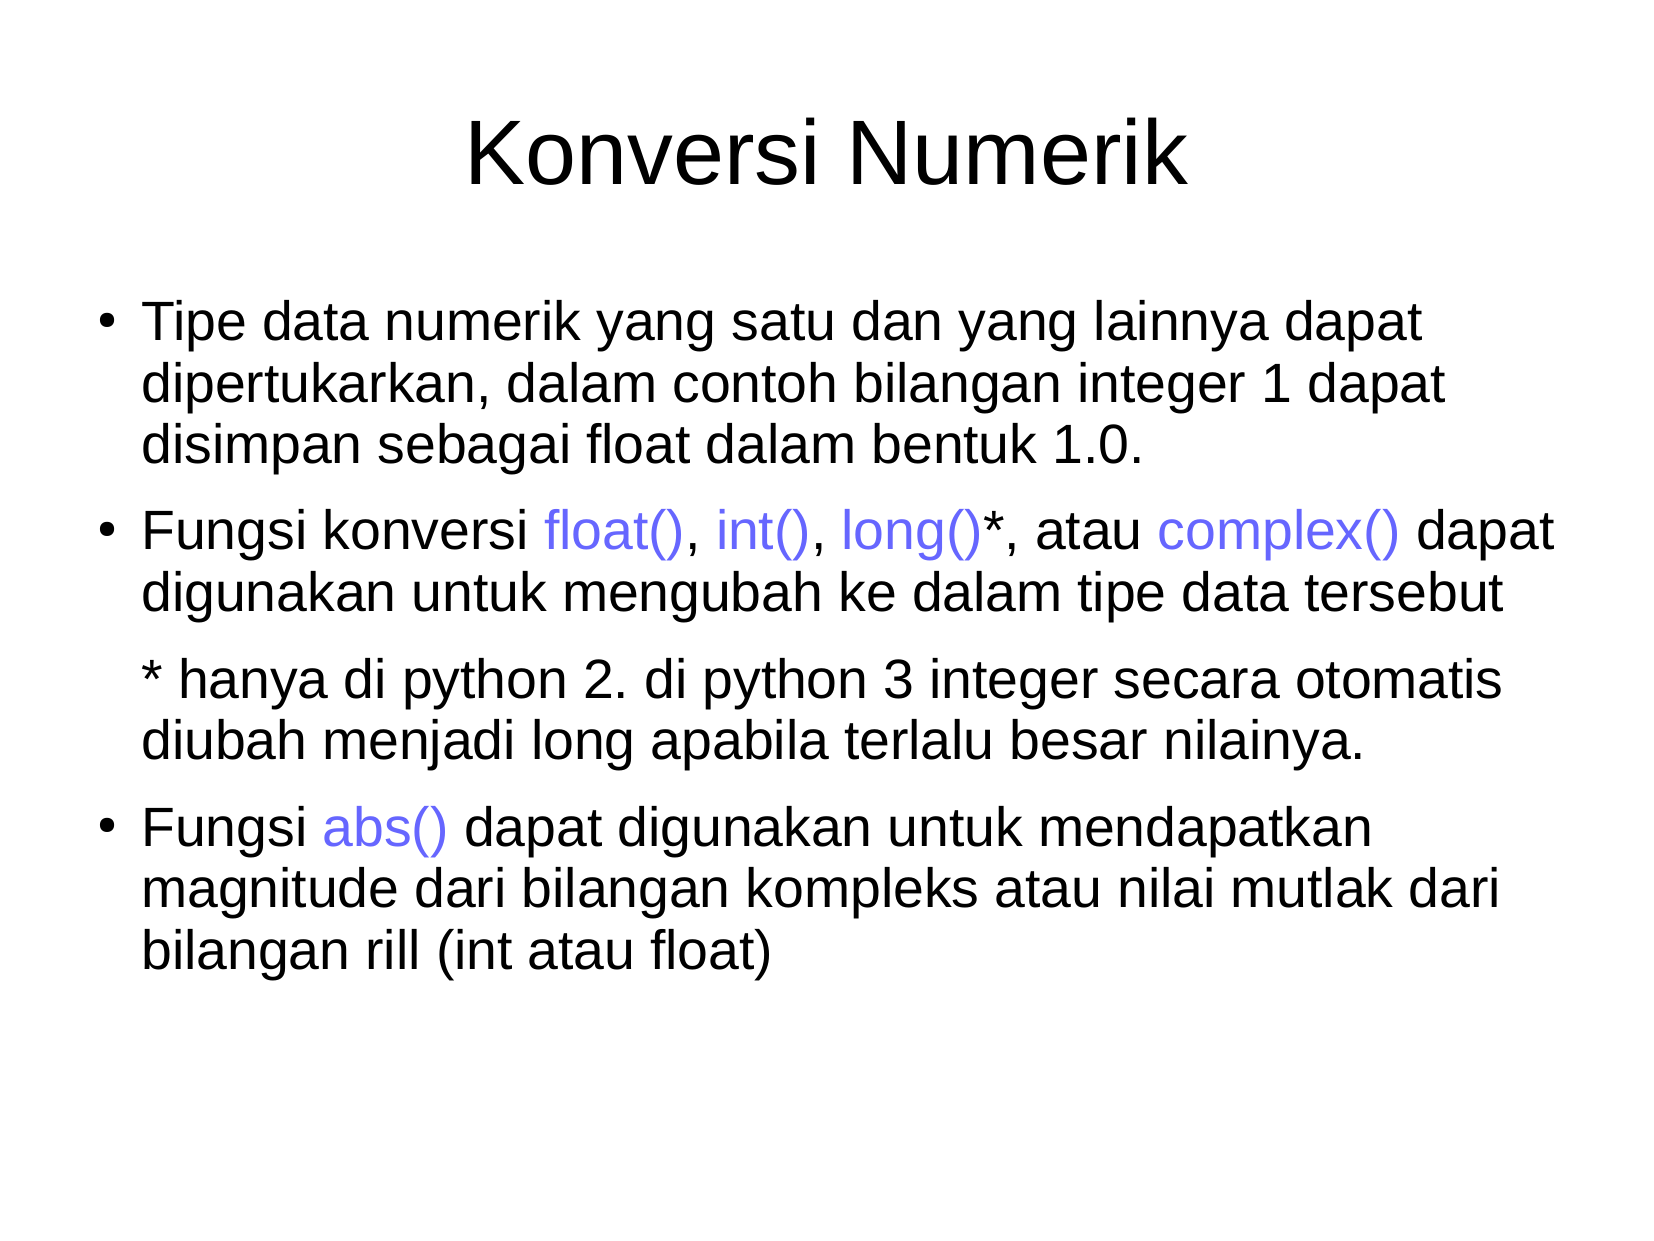

# Konversi Numerik
Tipe data numerik yang satu dan yang lainnya dapat dipertukarkan, dalam contoh bilangan integer 1 dapat disimpan sebagai float dalam bentuk 1.0.
Fungsi konversi float(), int(), long()*, atau complex() dapat digunakan untuk mengubah ke dalam tipe data tersebut
* hanya di python 2. di python 3 integer secara otomatis diubah menjadi long apabila terlalu besar nilainya.
Fungsi abs() dapat digunakan untuk mendapatkan magnitude dari bilangan kompleks atau nilai mutlak dari bilangan rill (int atau float)